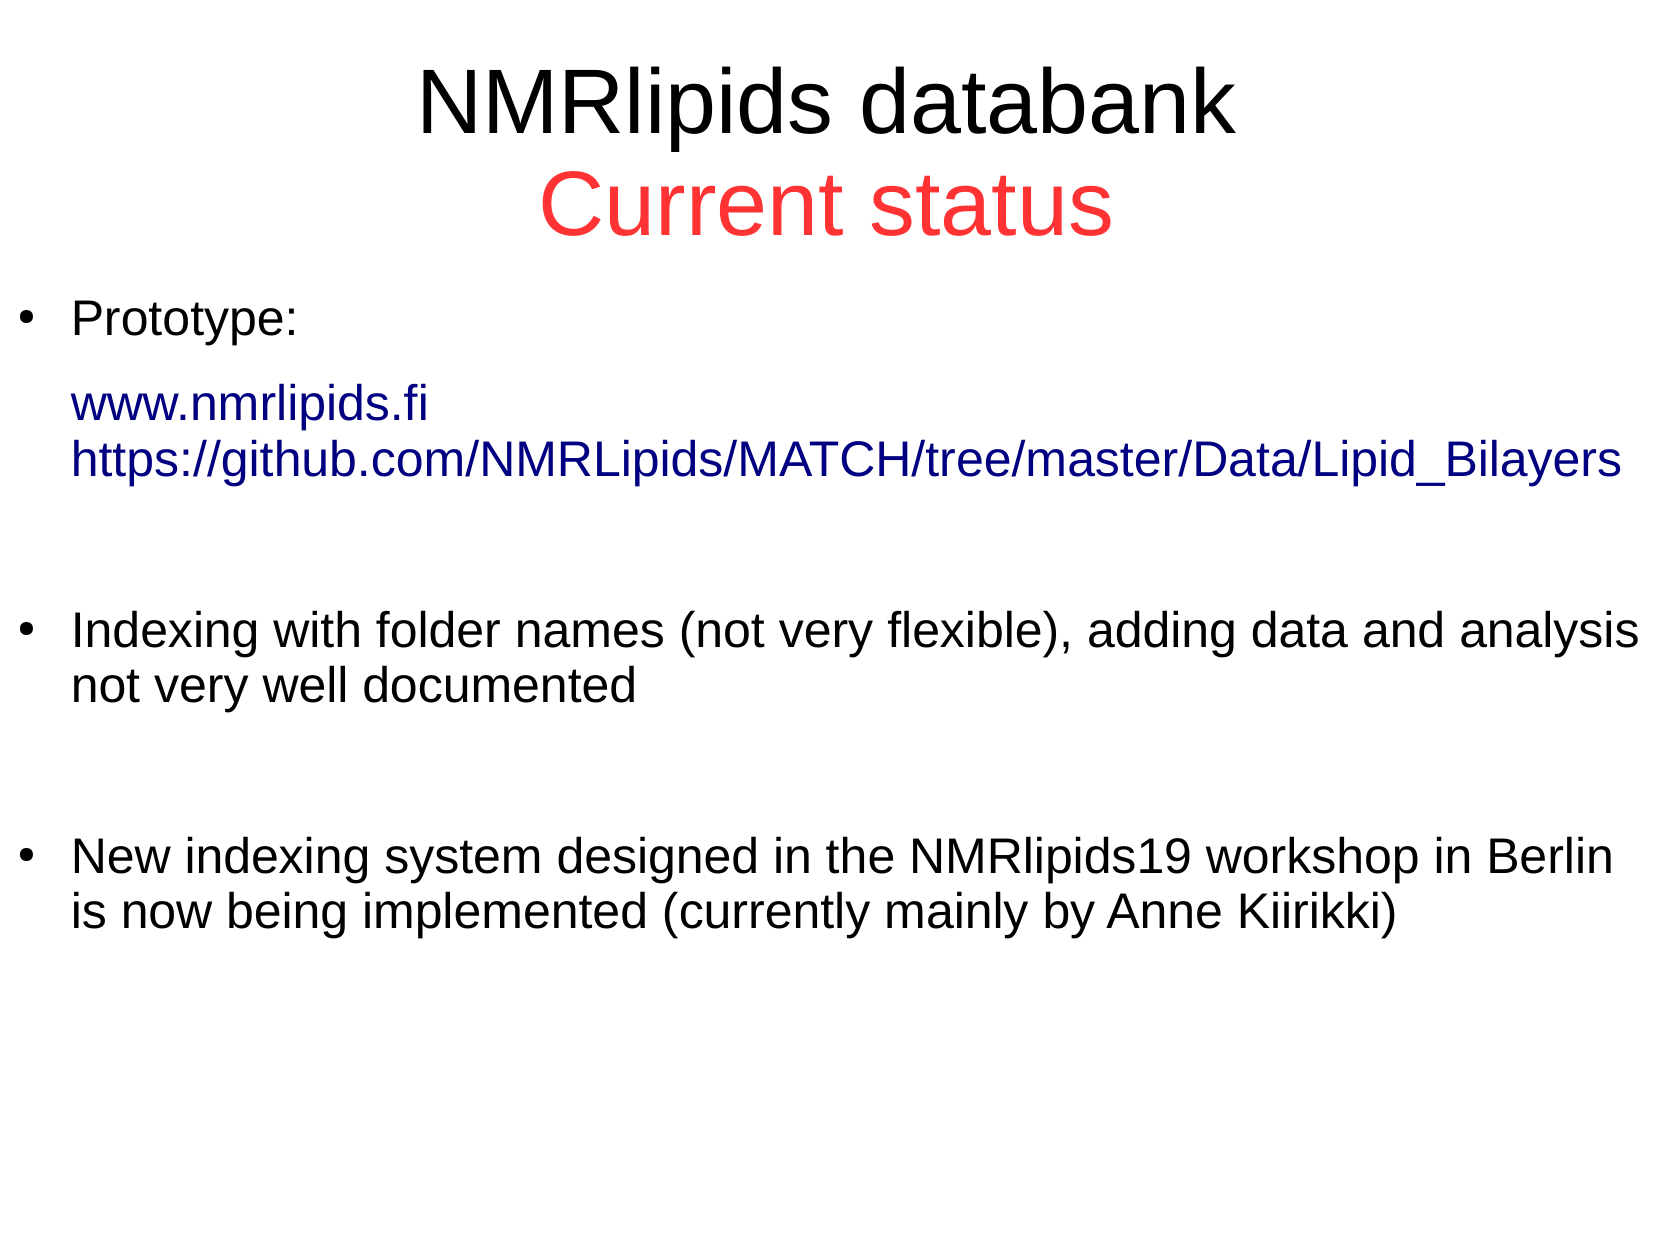

# NMRlipids databank Current status
Prototype:
www.nmrlipids.fi https://github.com/NMRLipids/MATCH/tree/master/Data/Lipid_Bilayers
Indexing with folder names (not very flexible), adding data and analysis not very well documented
New indexing system designed in the NMRlipids19 workshop in Berlin is now being implemented (currently mainly by Anne Kiirikki)